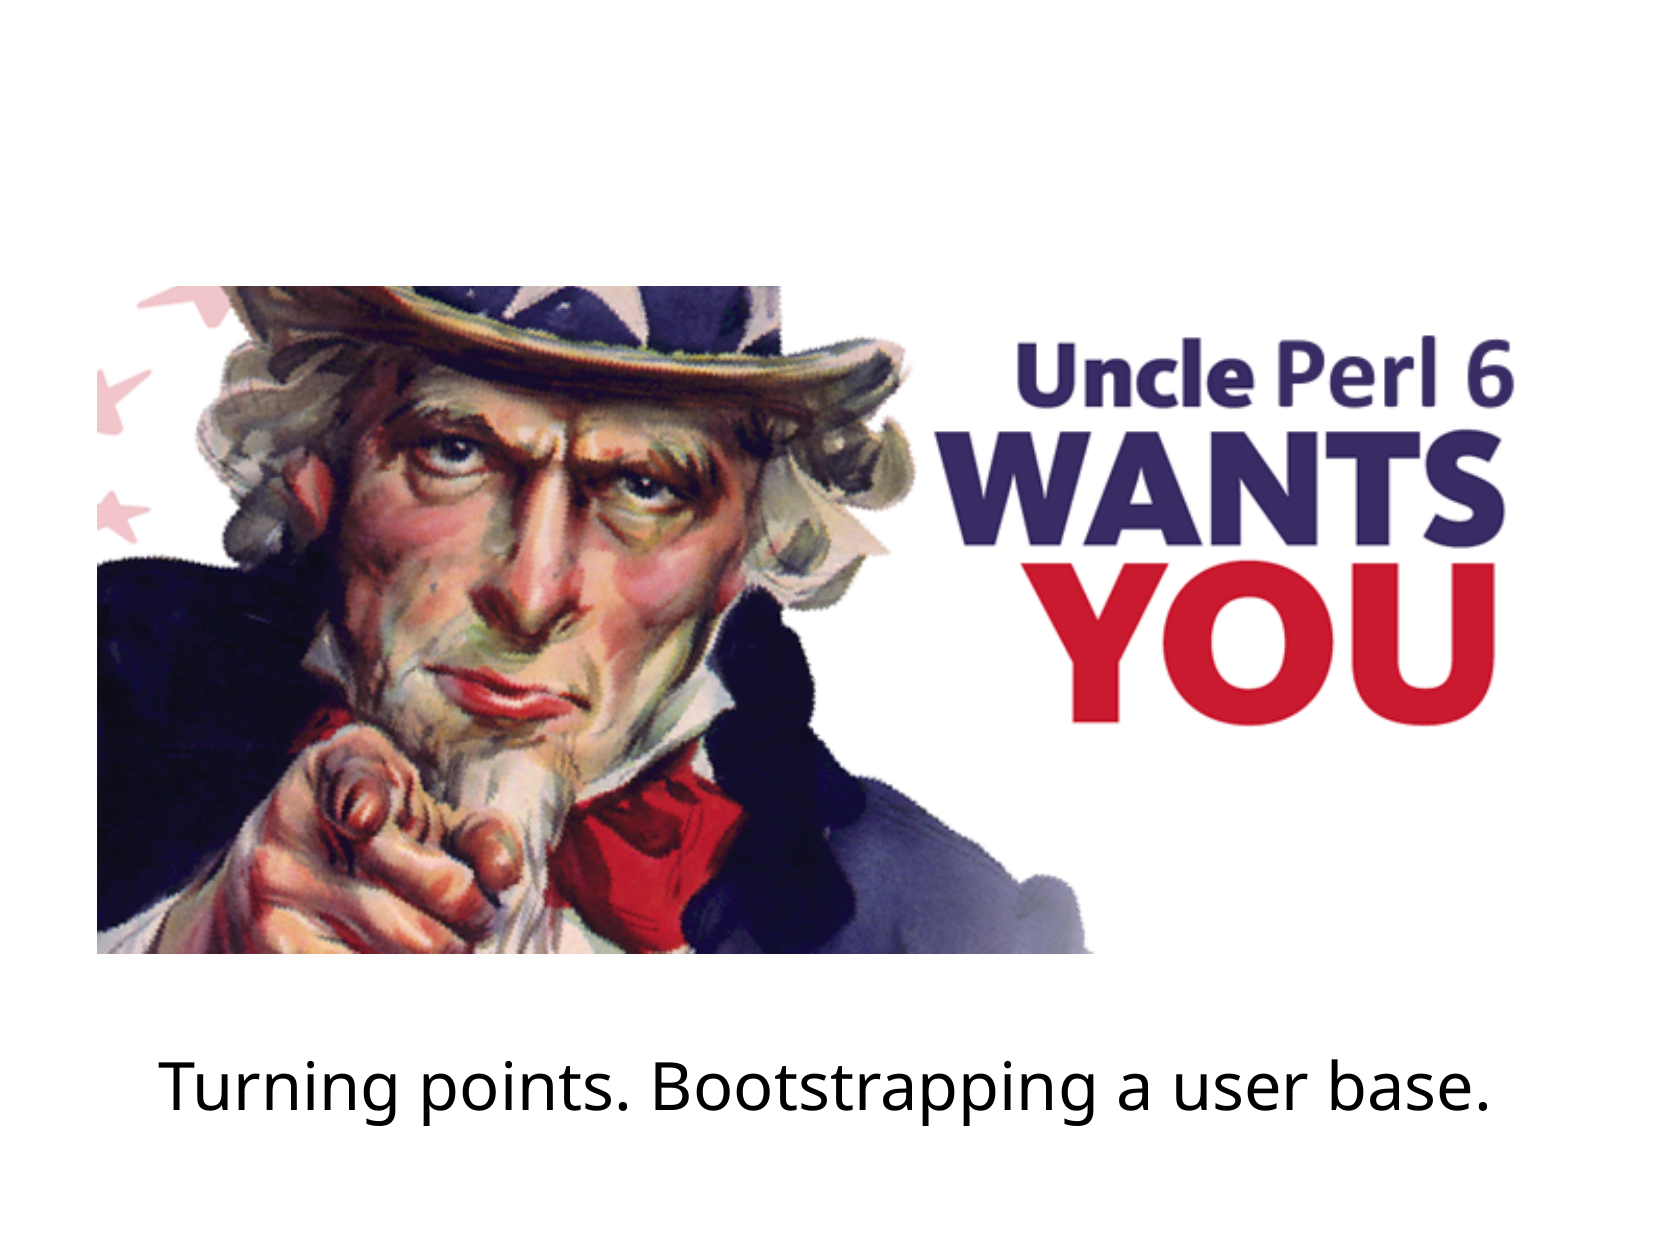

# Turning points. Bootstrapping a user base.